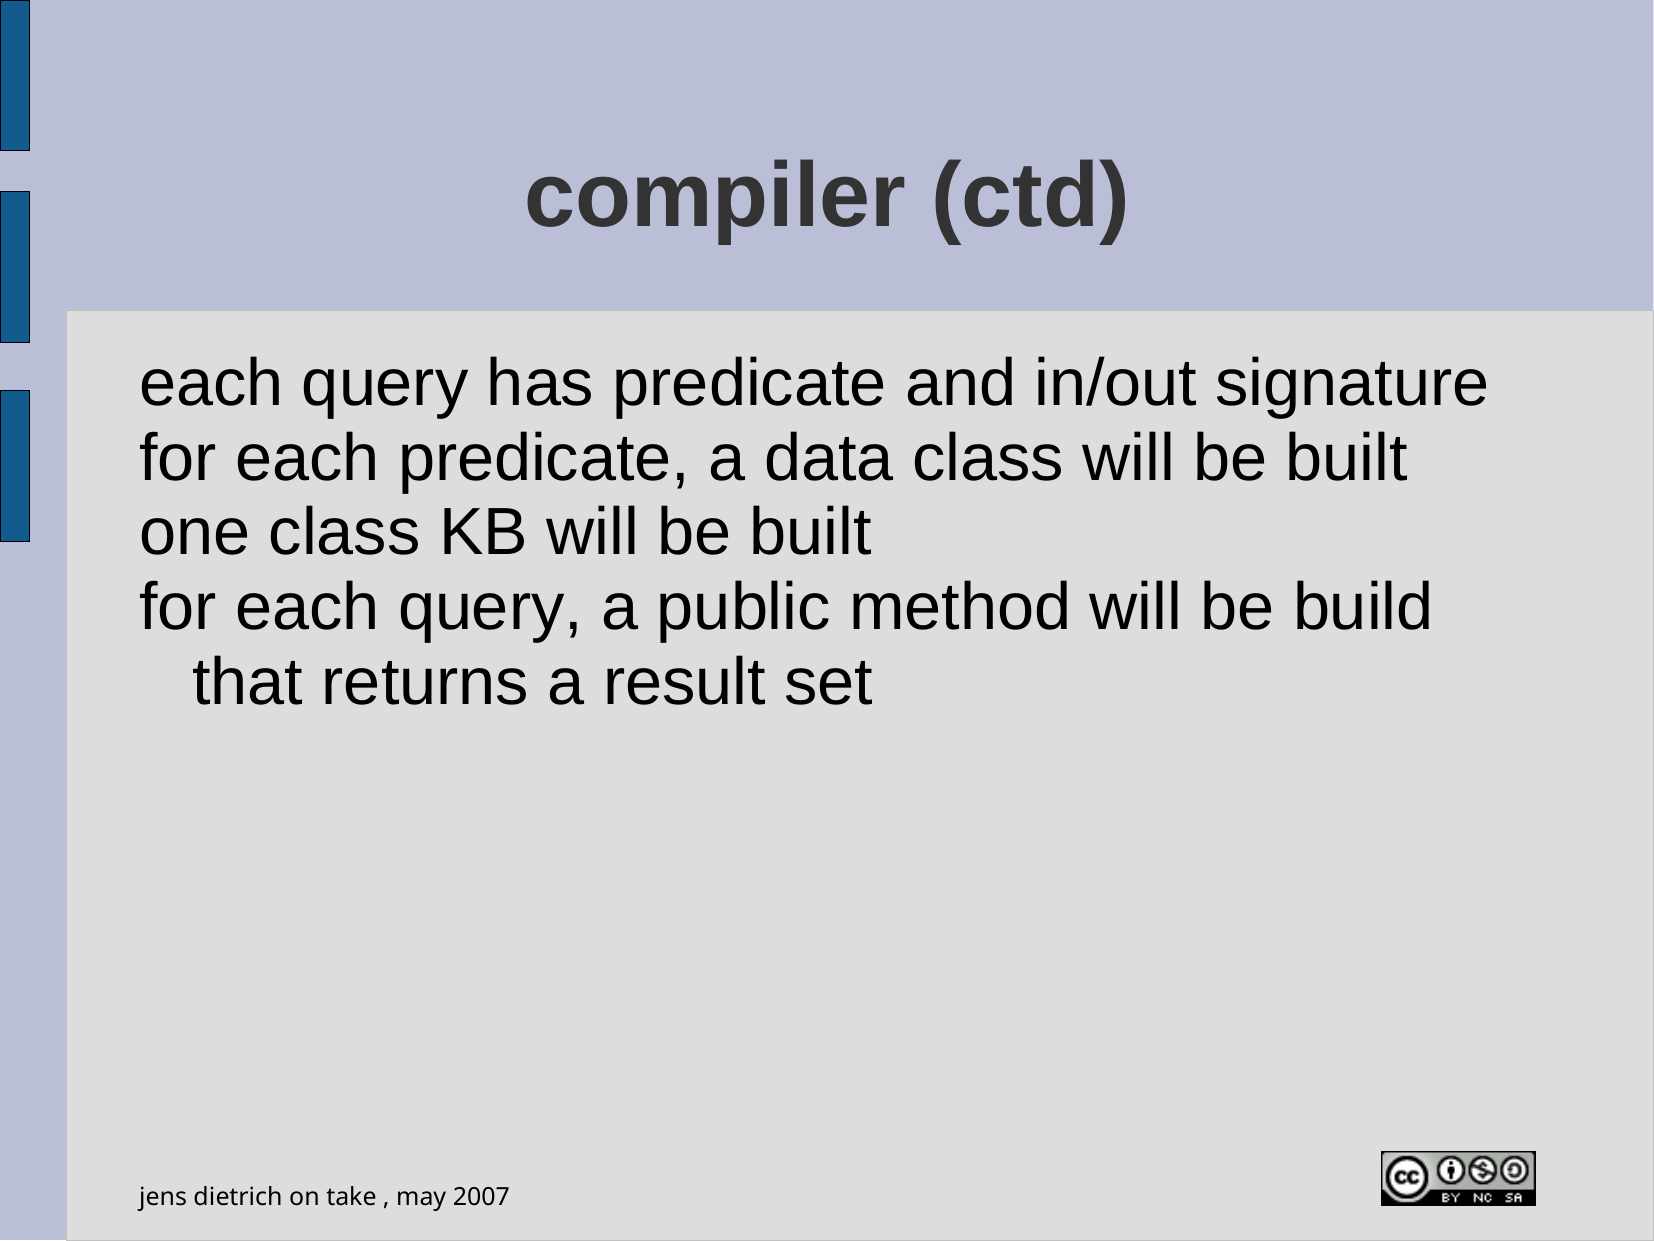

# compiler (ctd)
each query has predicate and in/out signature
for each predicate, a data class will be built
one class KB will be built
for each query, a public method will be build that returns a result set